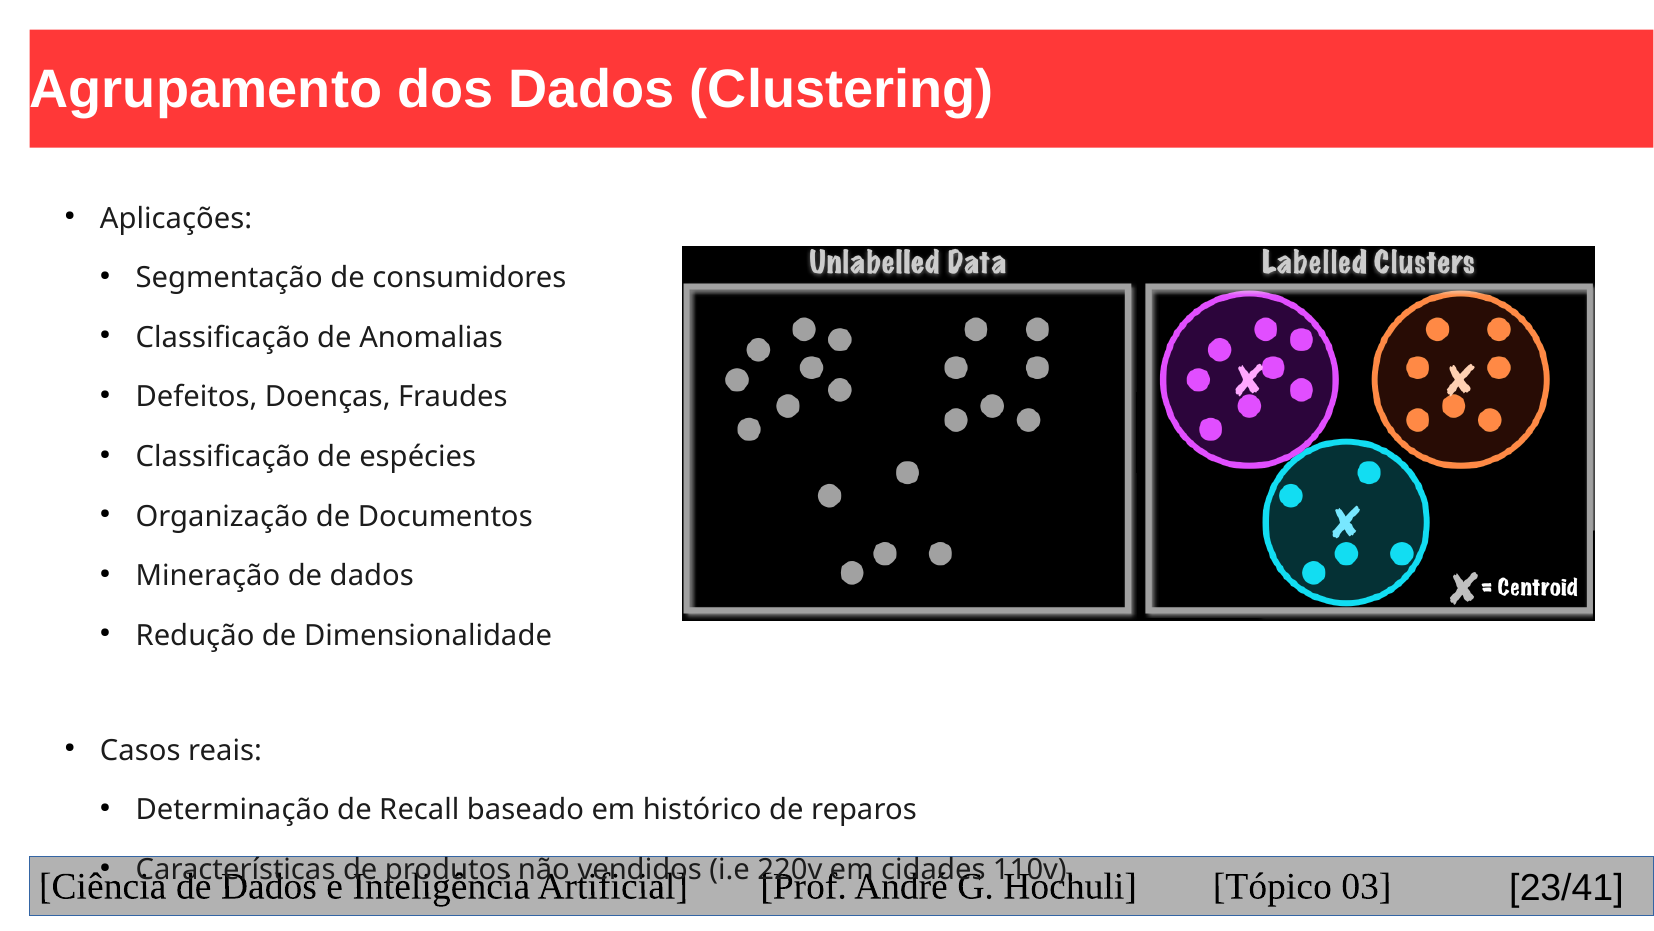

# Agrupamento dos Dados (Clustering)
Aplicações:
Segmentação de consumidores
Classificação de Anomalias
Defeitos, Doenças, Fraudes
Classificação de espécies
Organização de Documentos
Mineração de dados
Redução de Dimensionalidade
Casos reais:
Determinação de Recall baseado em histórico de reparos
Características de produtos não vendidos (i.e 220v em cidades 110v)